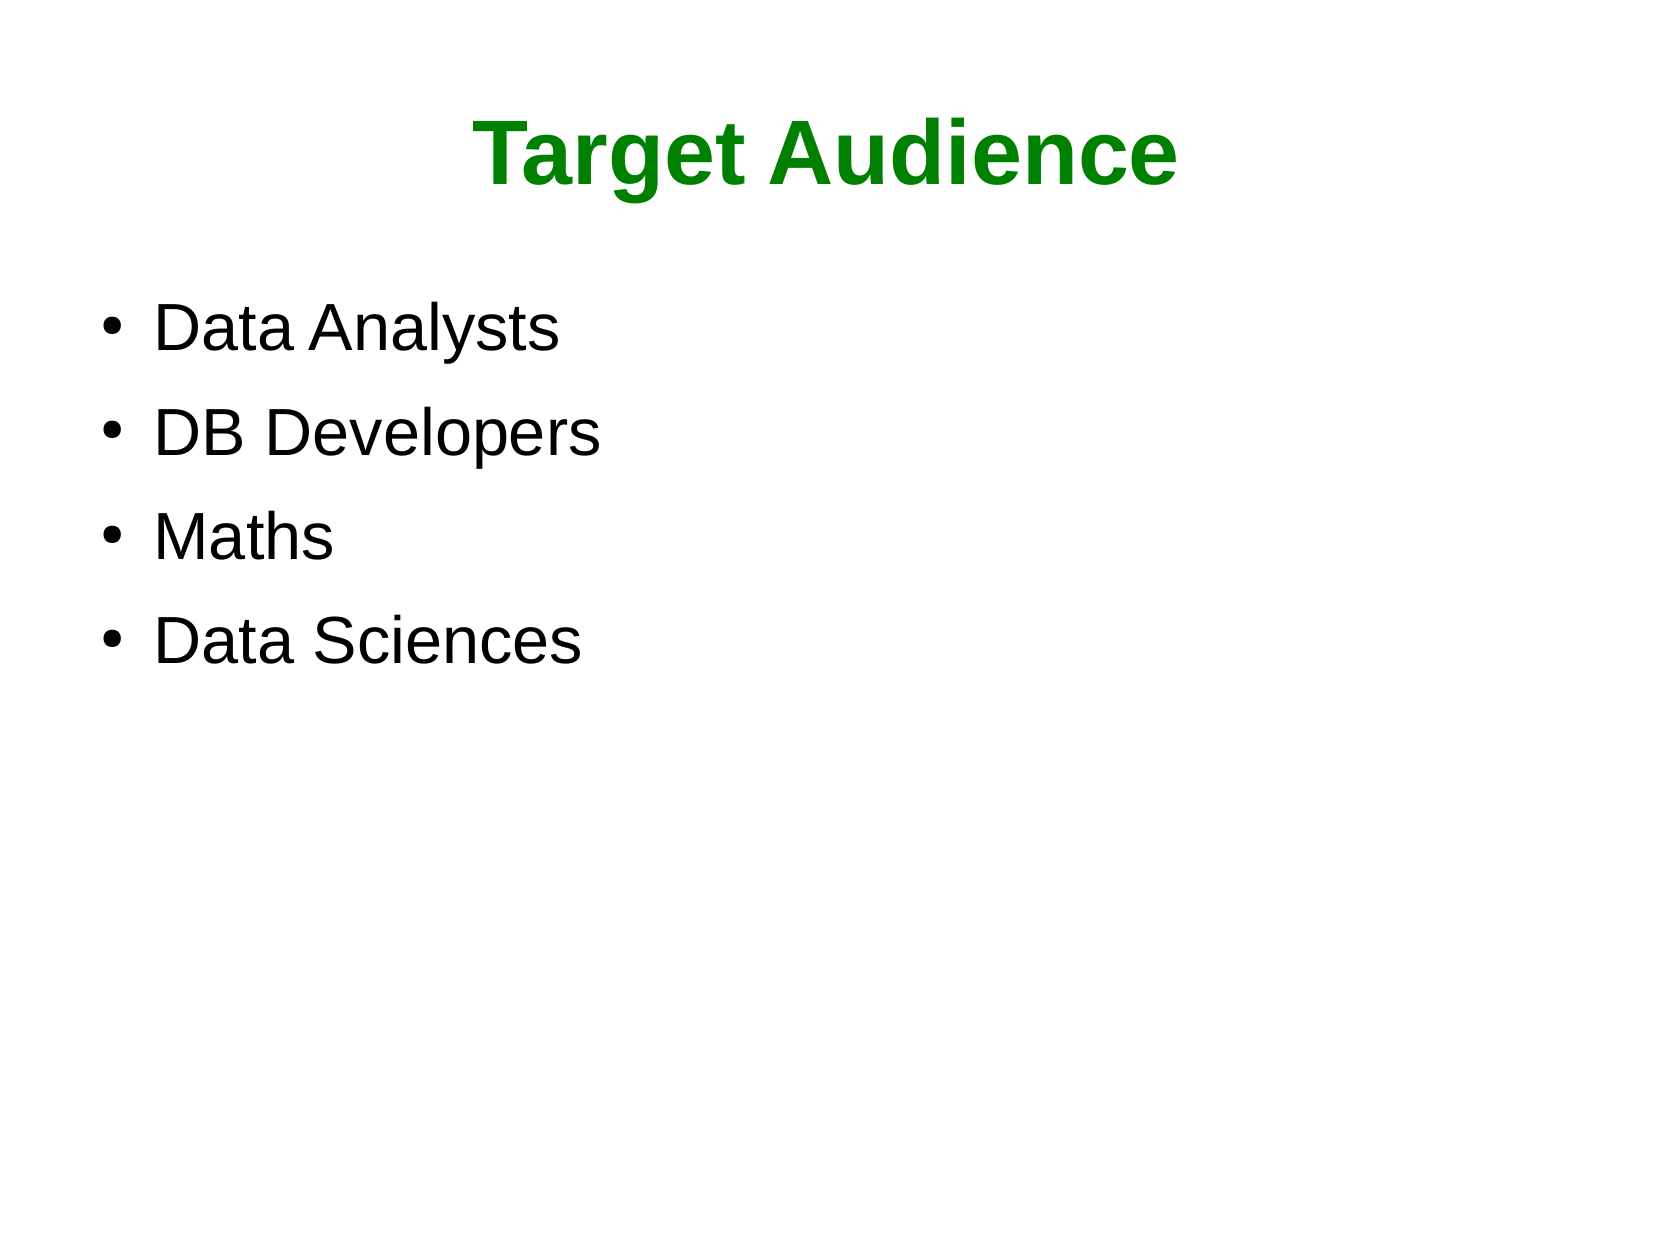

# Target Audience
Data Analysts
DB Developers
Maths
Data Sciences